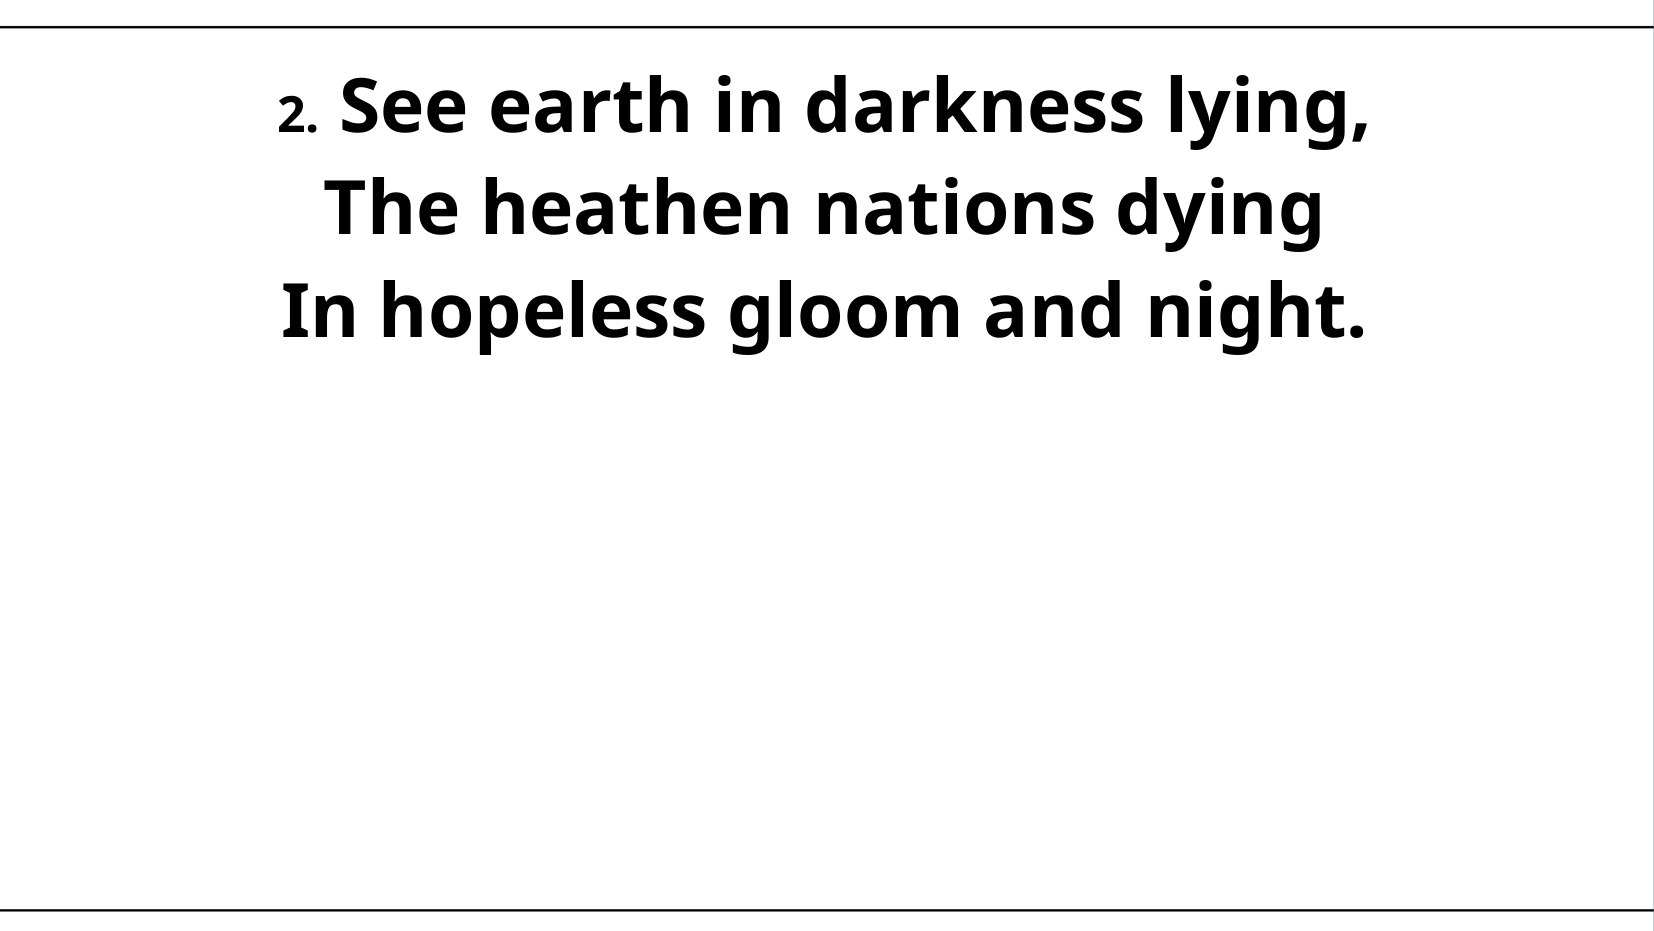

2. See earth in darkness lying,
The heathen nations dying
In hopeless gloom and night.